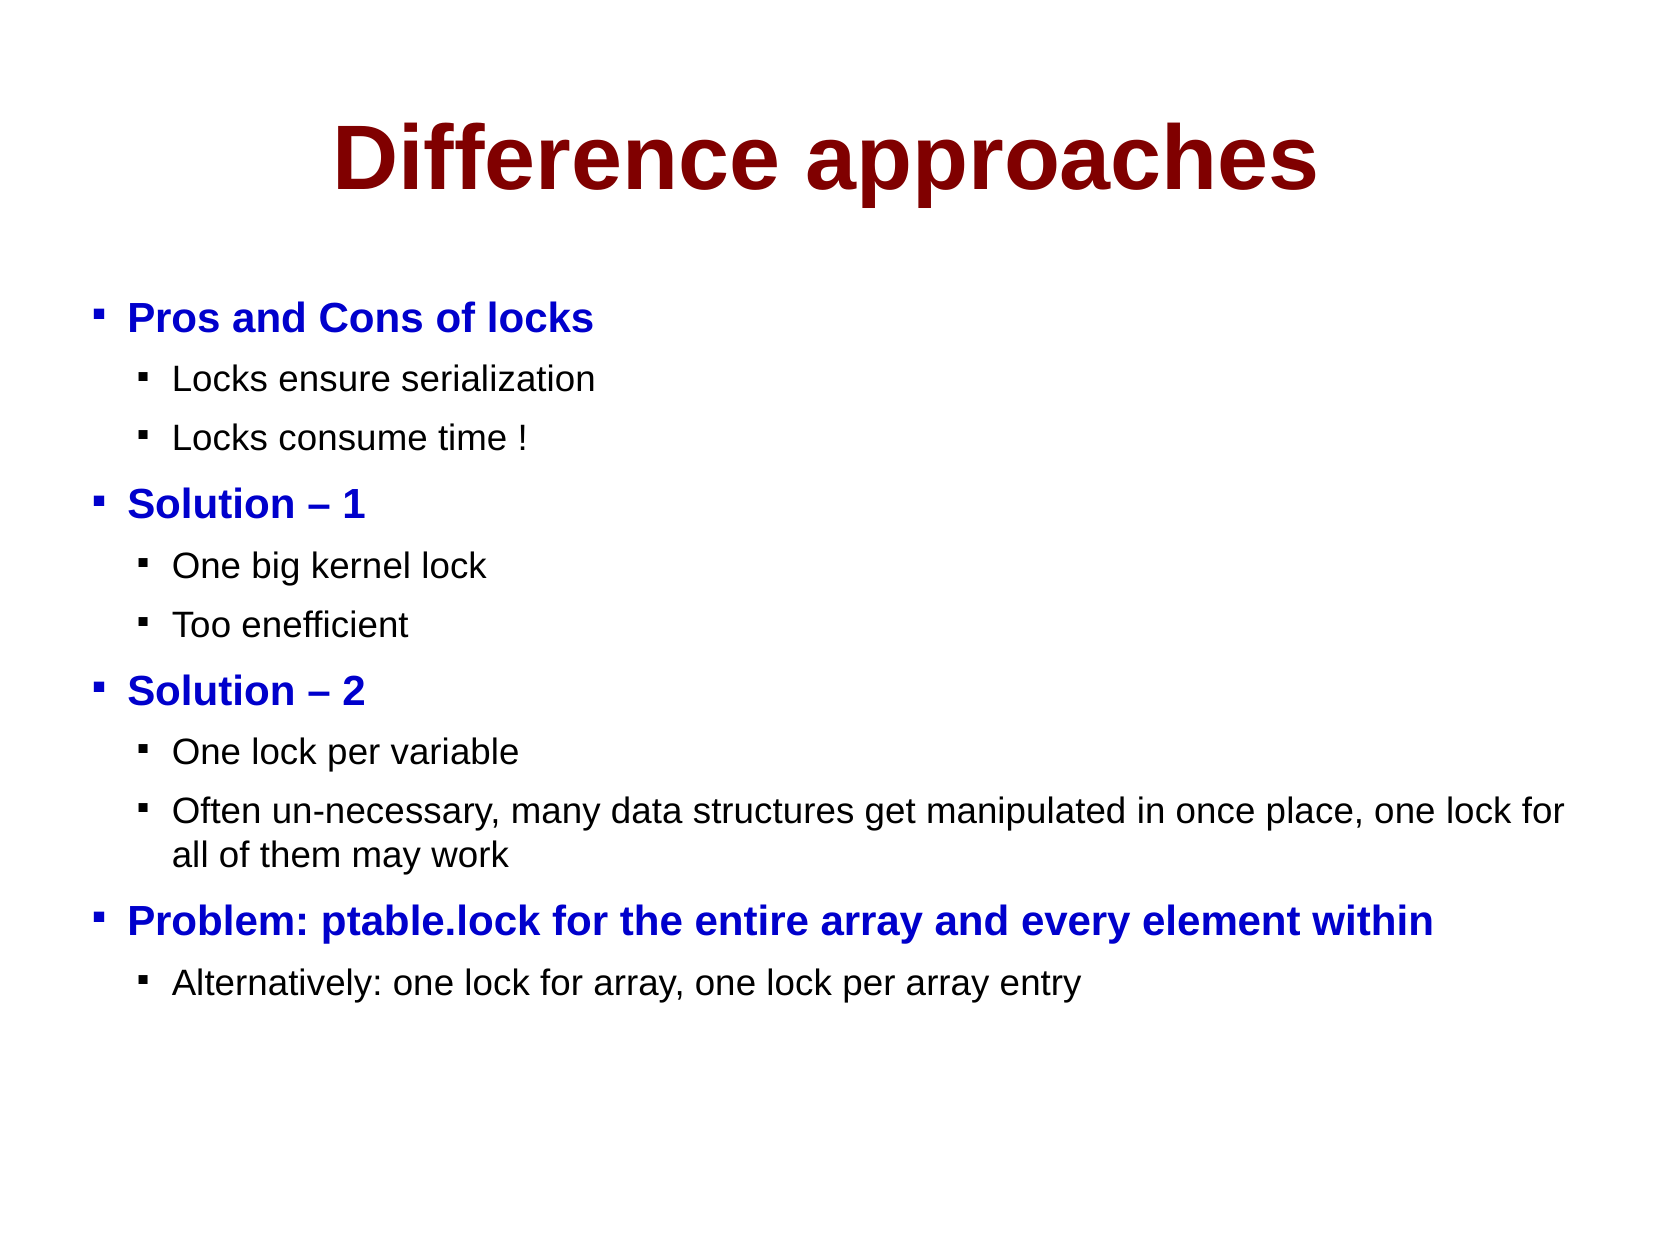

# Difference approaches
Pros and Cons of locks
Locks ensure serialization
Locks consume time !
Solution – 1
One big kernel lock
Too enefficient
Solution – 2
One lock per variable
Often un-necessary, many data structures get manipulated in once place, one lock for all of them may work
Problem: ptable.lock for the entire array and every element within
Alternatively: one lock for array, one lock per array entry